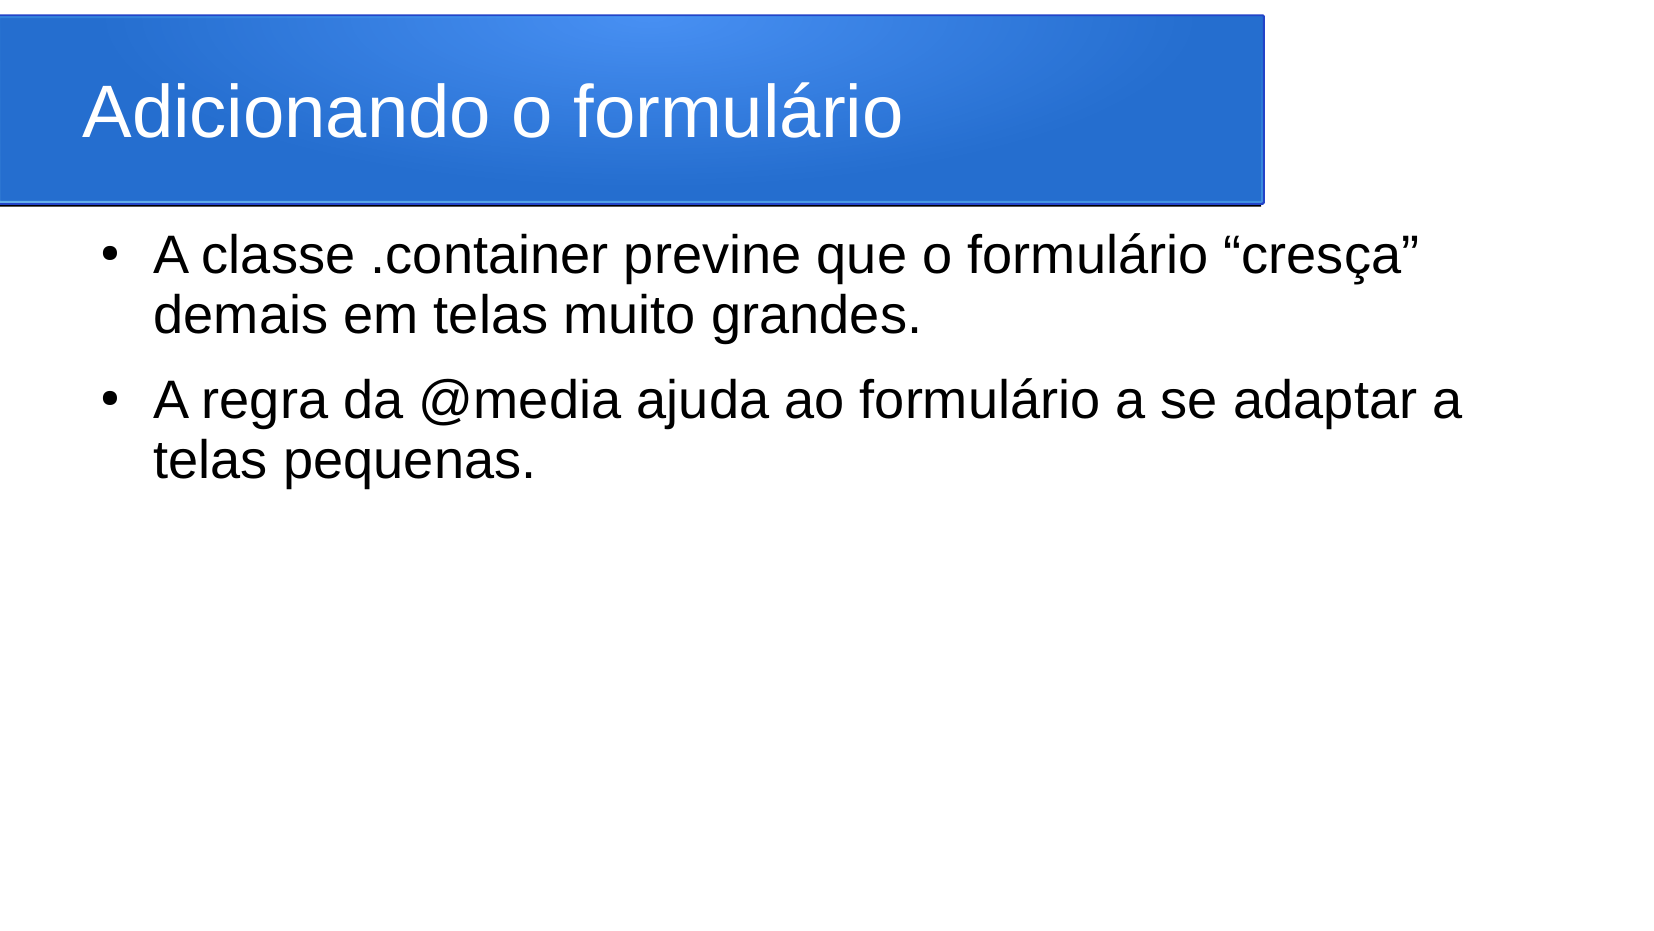

# Adicionando o formulário
A classe .container previne que o formulário “cresça” demais em telas muito grandes.
A regra da @media ajuda ao formulário a se adaptar a telas pequenas.